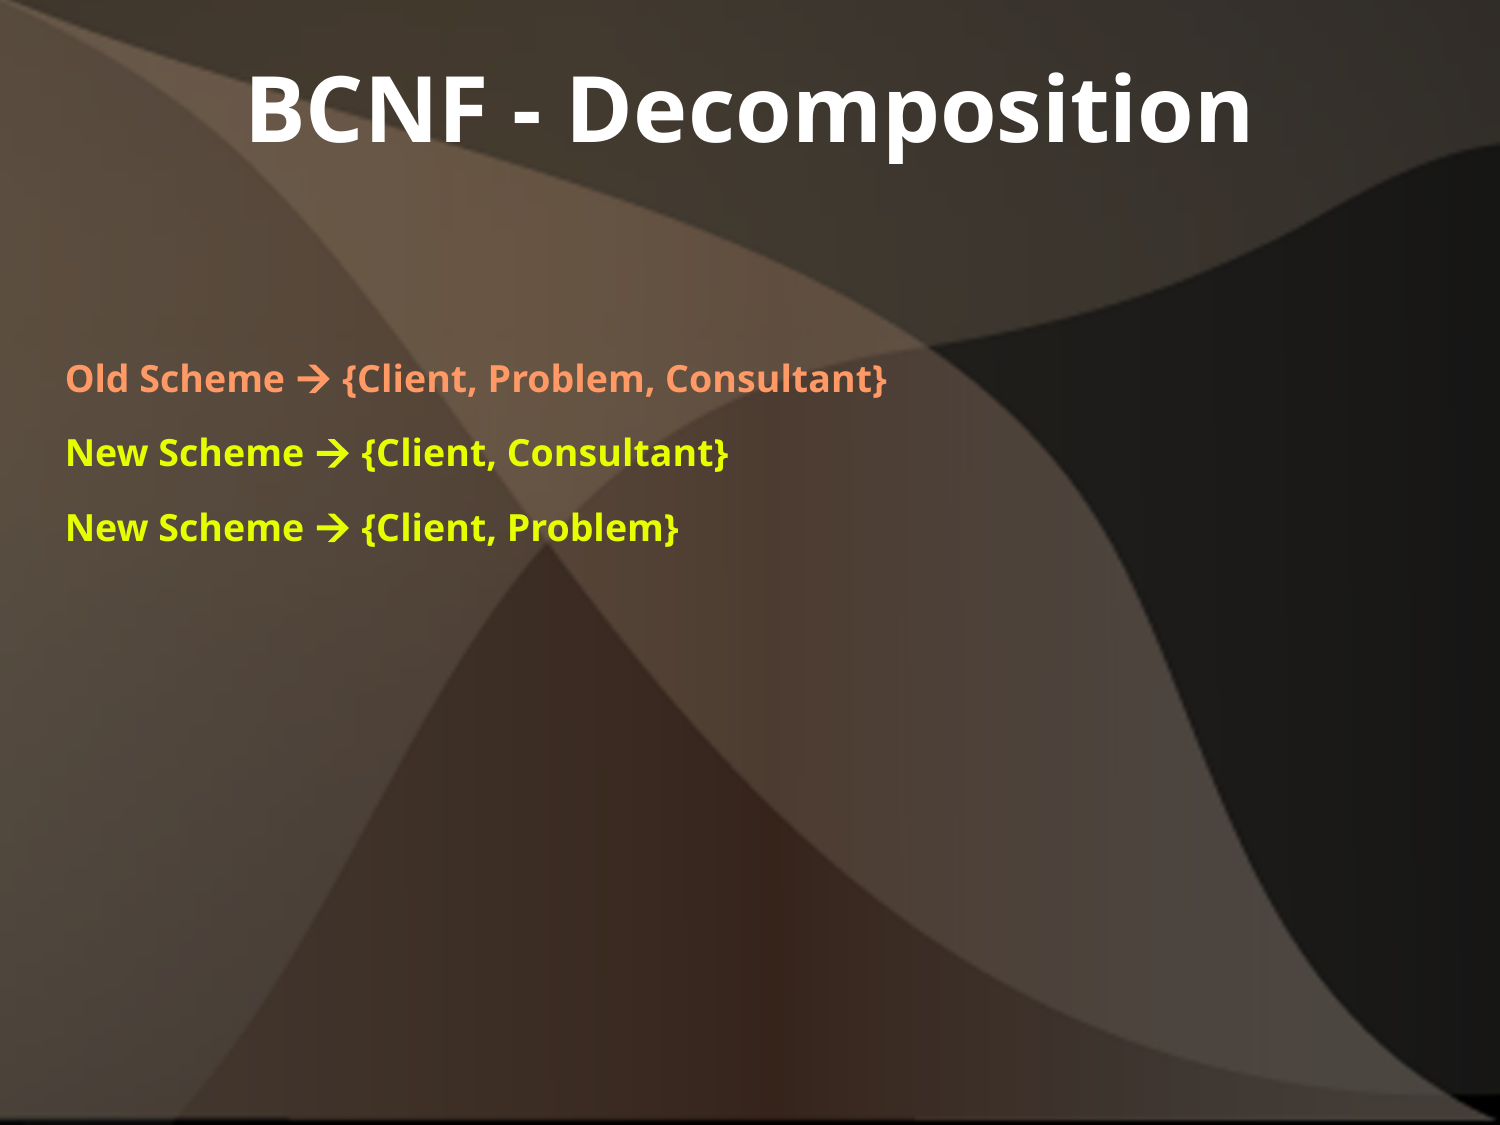

BCNF - Decomposition
# Old Scheme  {Client, Problem, Consultant}
New Scheme  {Client, Consultant}
New Scheme  {Client, Problem}